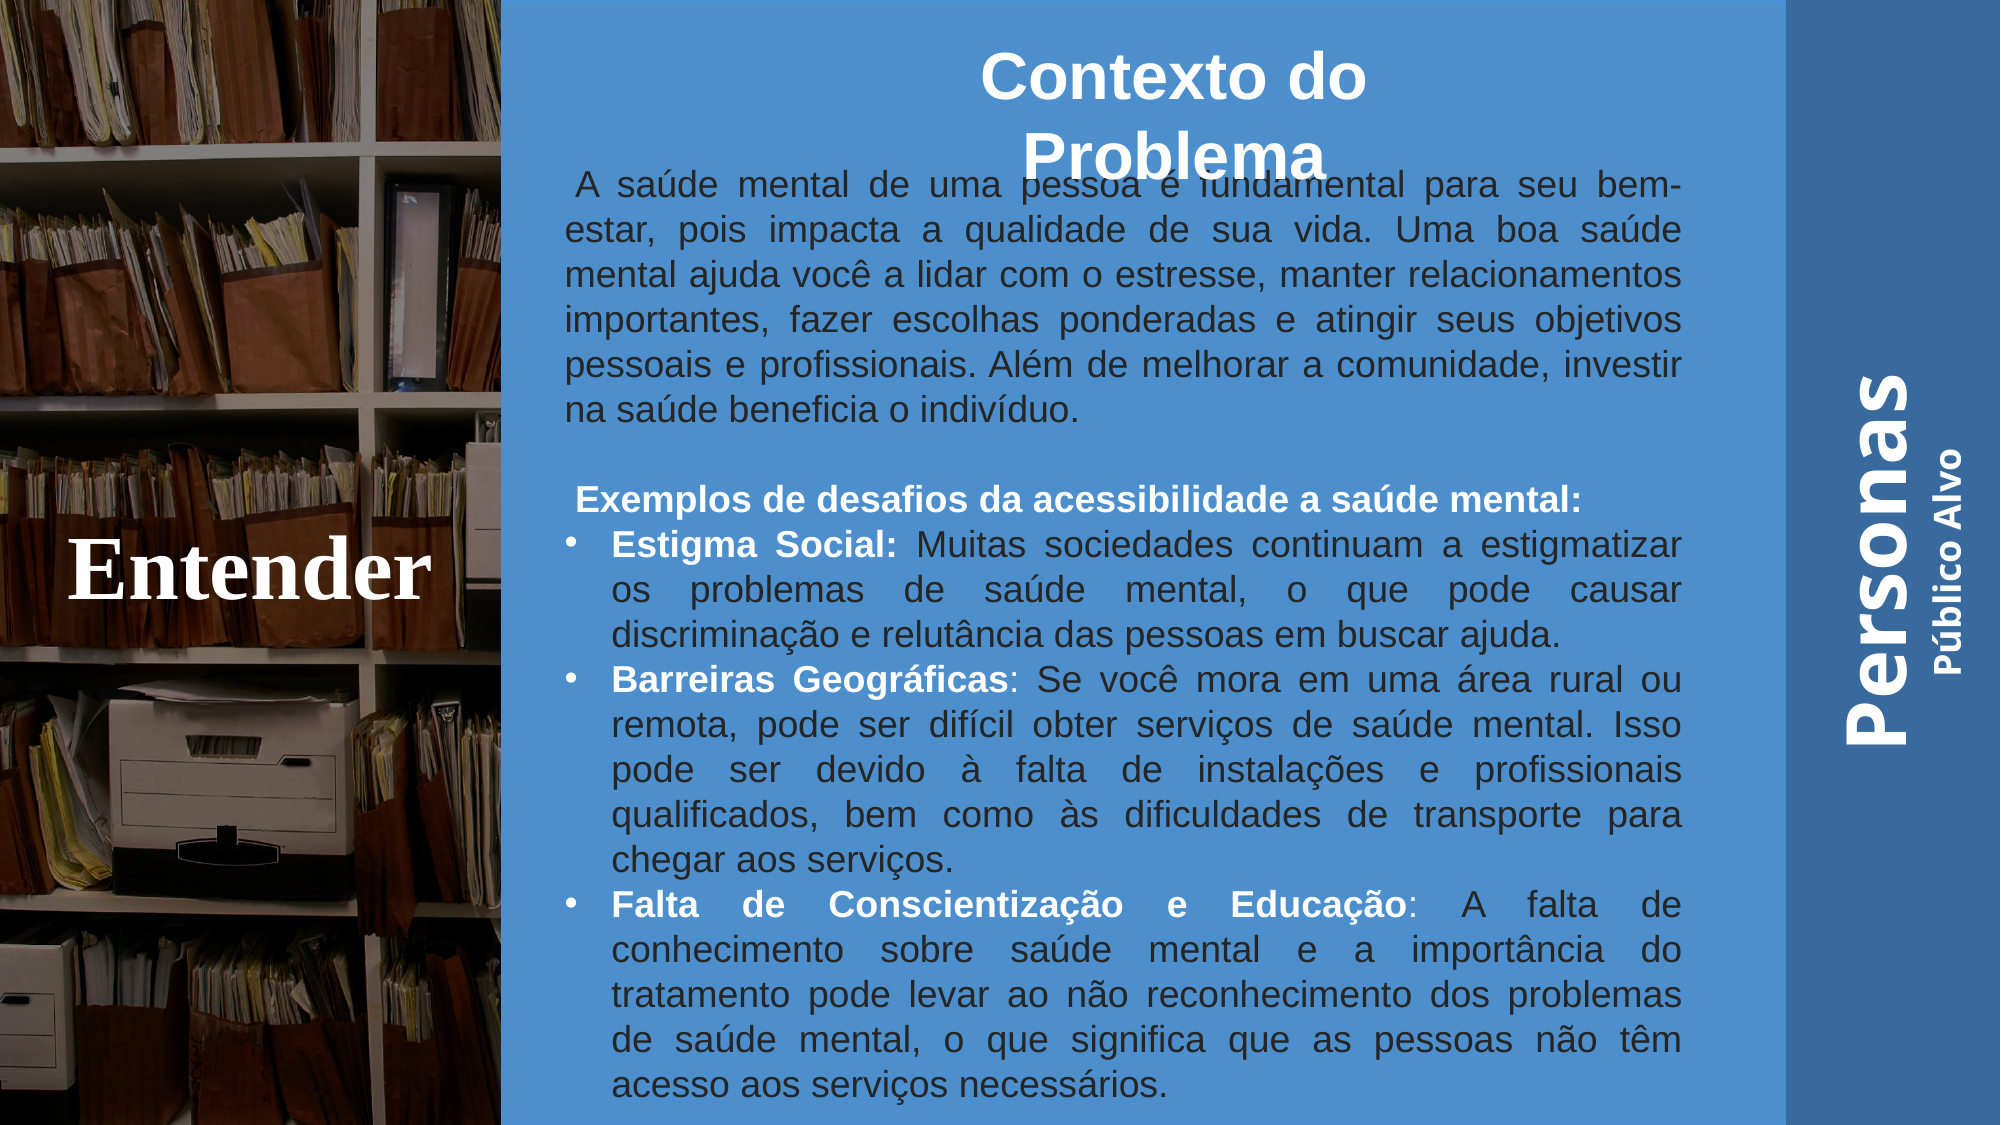

Contexto do Problema
Contexto do Problema
 A saúde mental de uma pessoa é fundamental para seu bem-estar, pois impacta a qualidade de sua vida. Uma boa saúde mental ajuda você a lidar com o estresse, manter relacionamentos importantes, fazer escolhas ponderadas e atingir seus objetivos pessoais e profissionais. Além de melhorar a comunidade, investir na saúde beneficia o indivíduo.
 Exemplos de desafios da acessibilidade a saúde mental:
Estigma Social: Muitas sociedades continuam a estigmatizar os problemas de saúde mental, o que pode causar discriminação e relutância das pessoas em buscar ajuda.
Barreiras Geográficas: Se você mora em uma área rural ou remota, pode ser difícil obter serviços de saúde mental. Isso pode ser devido à falta de instalações e profissionais qualificados, bem como às dificuldades de transporte para chegar aos serviços.
Falta de Conscientização e Educação: A falta de conhecimento sobre saúde mental e a importância do tratamento pode levar ao não reconhecimento dos problemas de saúde mental, o que significa que as pessoas não têm acesso aos serviços necessários.
Personas
Público Alvo
Entender